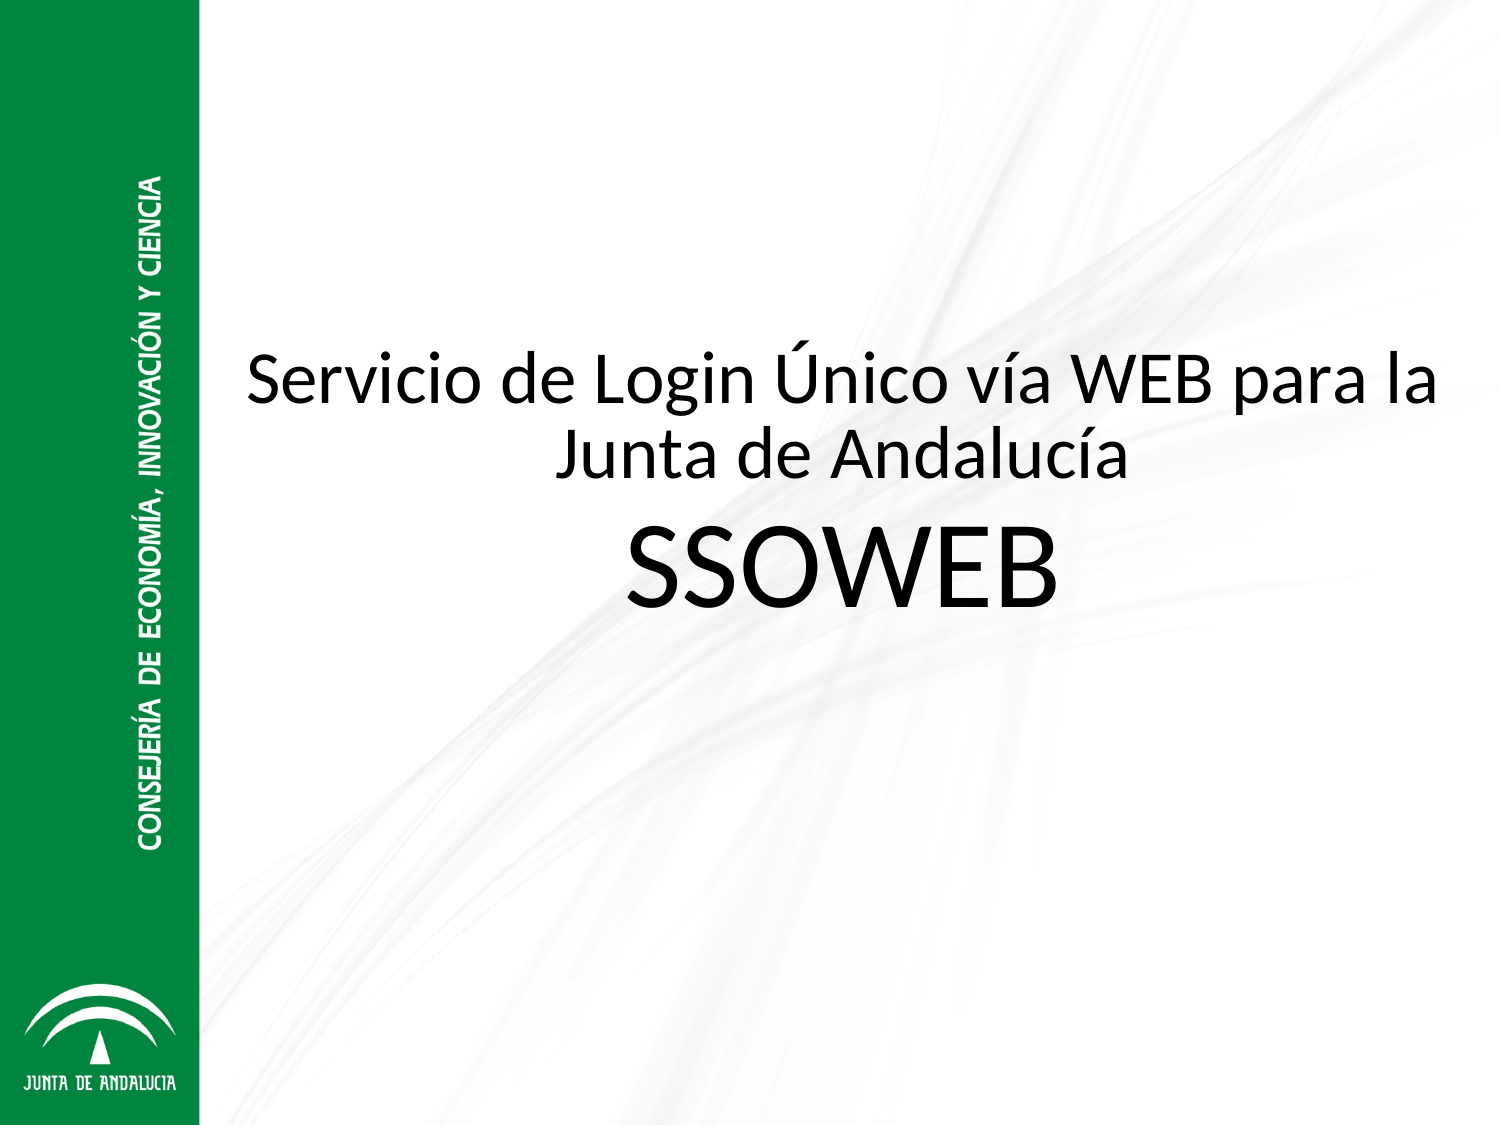

# Servicio de Login Único vía WEB para la Junta de Andalucía
SSOWEB